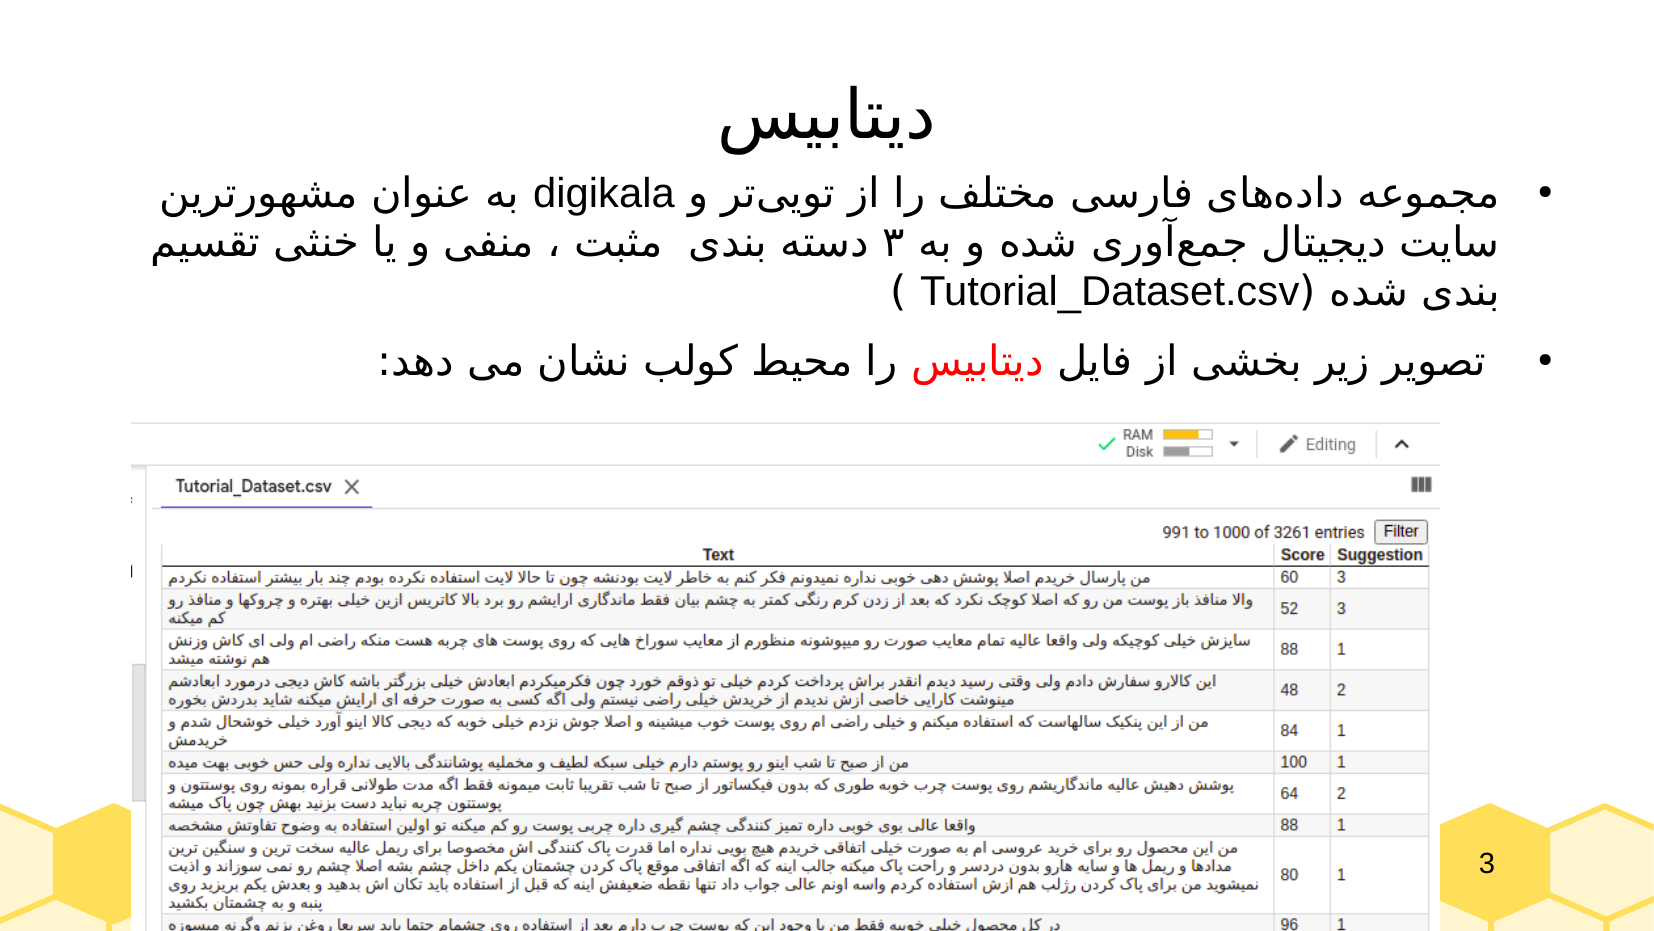

# دیتابیس
مجموعه داده‌های فارسی مختلف را از تویی‌تر و digikala به عنوان مشهورترین سایت دیجیتال جمع‌آوری شده و به ۳ دسته بندی مثبت ، منفی و یا خنثی تقسیم بندی شده (Tutorial_Dataset.csv )
 تصویر زیر بخشی از فایل دیتابیس را محیط کولب نشان می دهد: